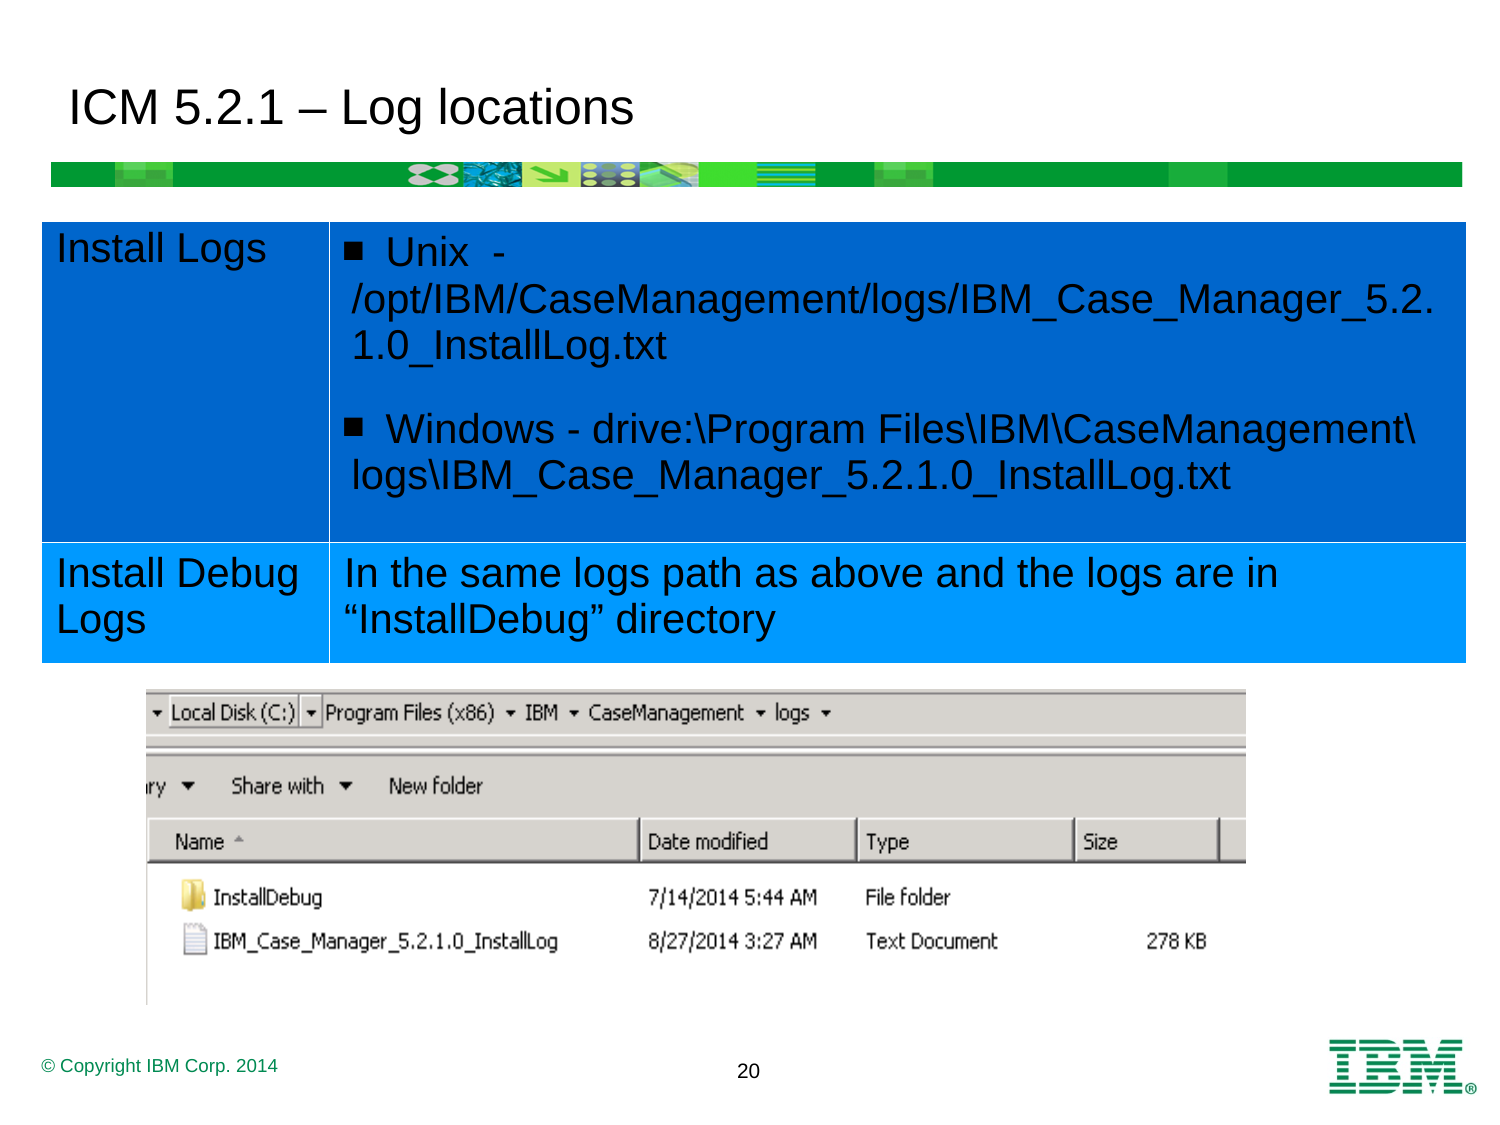

# ICM 5.2.1 – Log locations
| Install Logs | Unix - /opt/IBM/CaseManagement/logs/IBM\_Case\_Manager\_5.2.1.0\_InstallLog.txt Windows - drive:\Program Files\IBM\CaseManagement\logs\IBM\_Case\_Manager\_5.2.1.0\_InstallLog.txt |
| --- | --- |
| Install Debug Logs | In the same logs path as above and the logs are in “InstallDebug” directory |
20